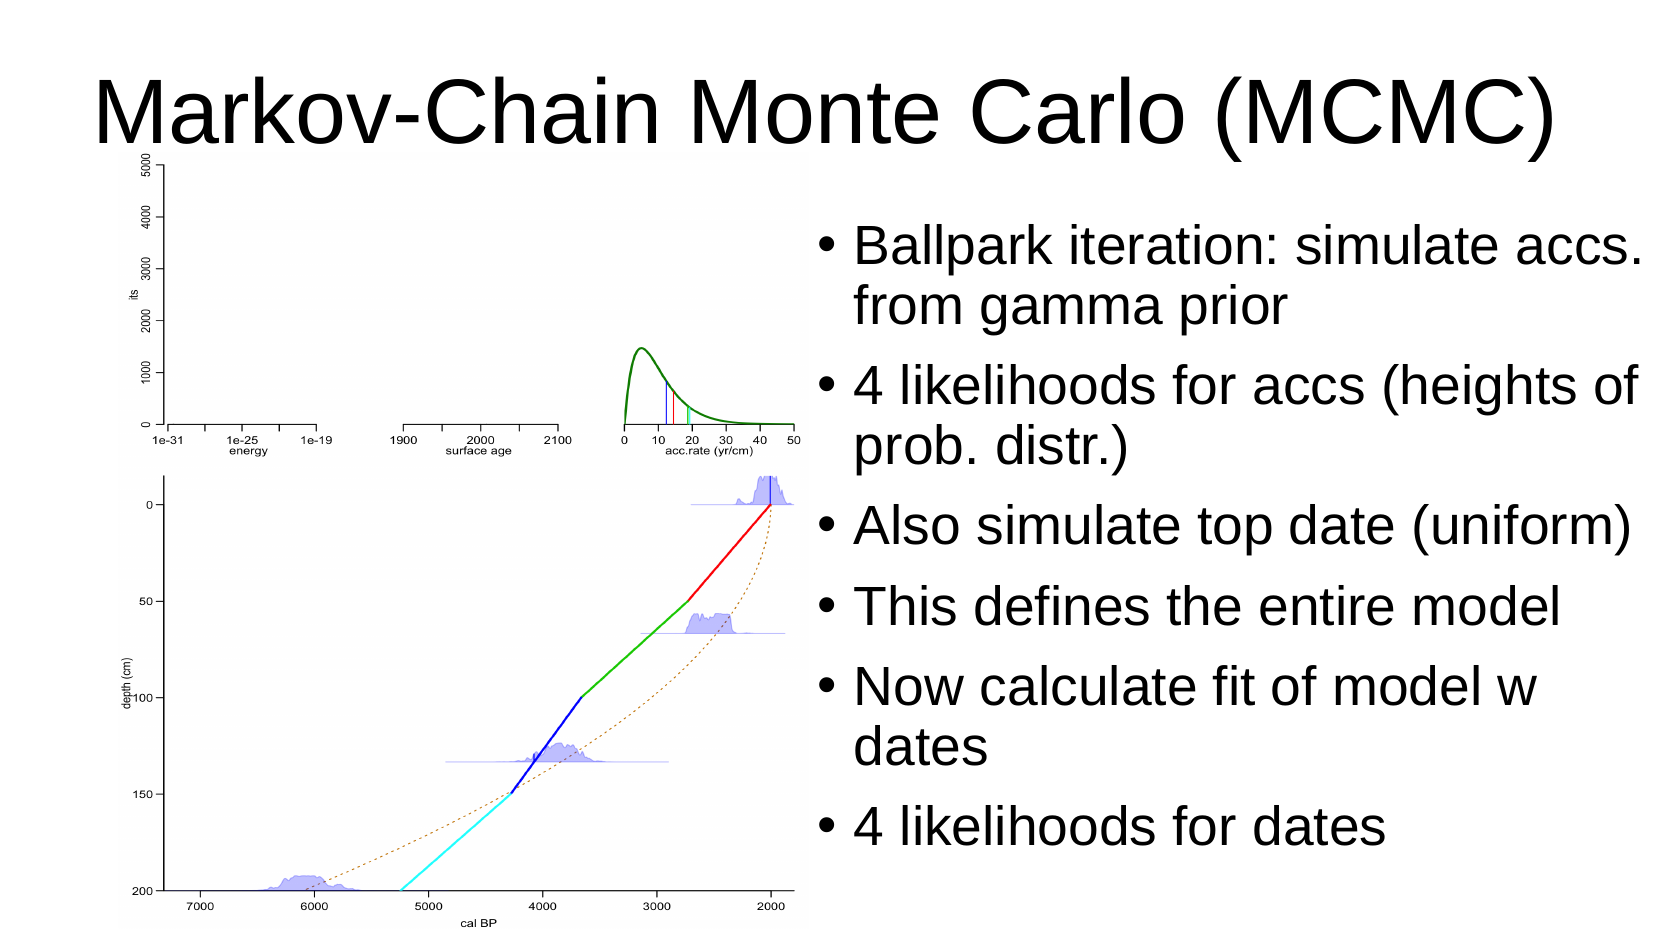

Markov-Chain Monte Carlo (MCMC)
Ballpark iteration: simulate accs. from gamma prior
4 likelihoods for accs (heights of prob. distr.)
Also simulate top date (uniform)
This defines the entire model
Now calculate fit of model w dates
4 likelihoods for dates